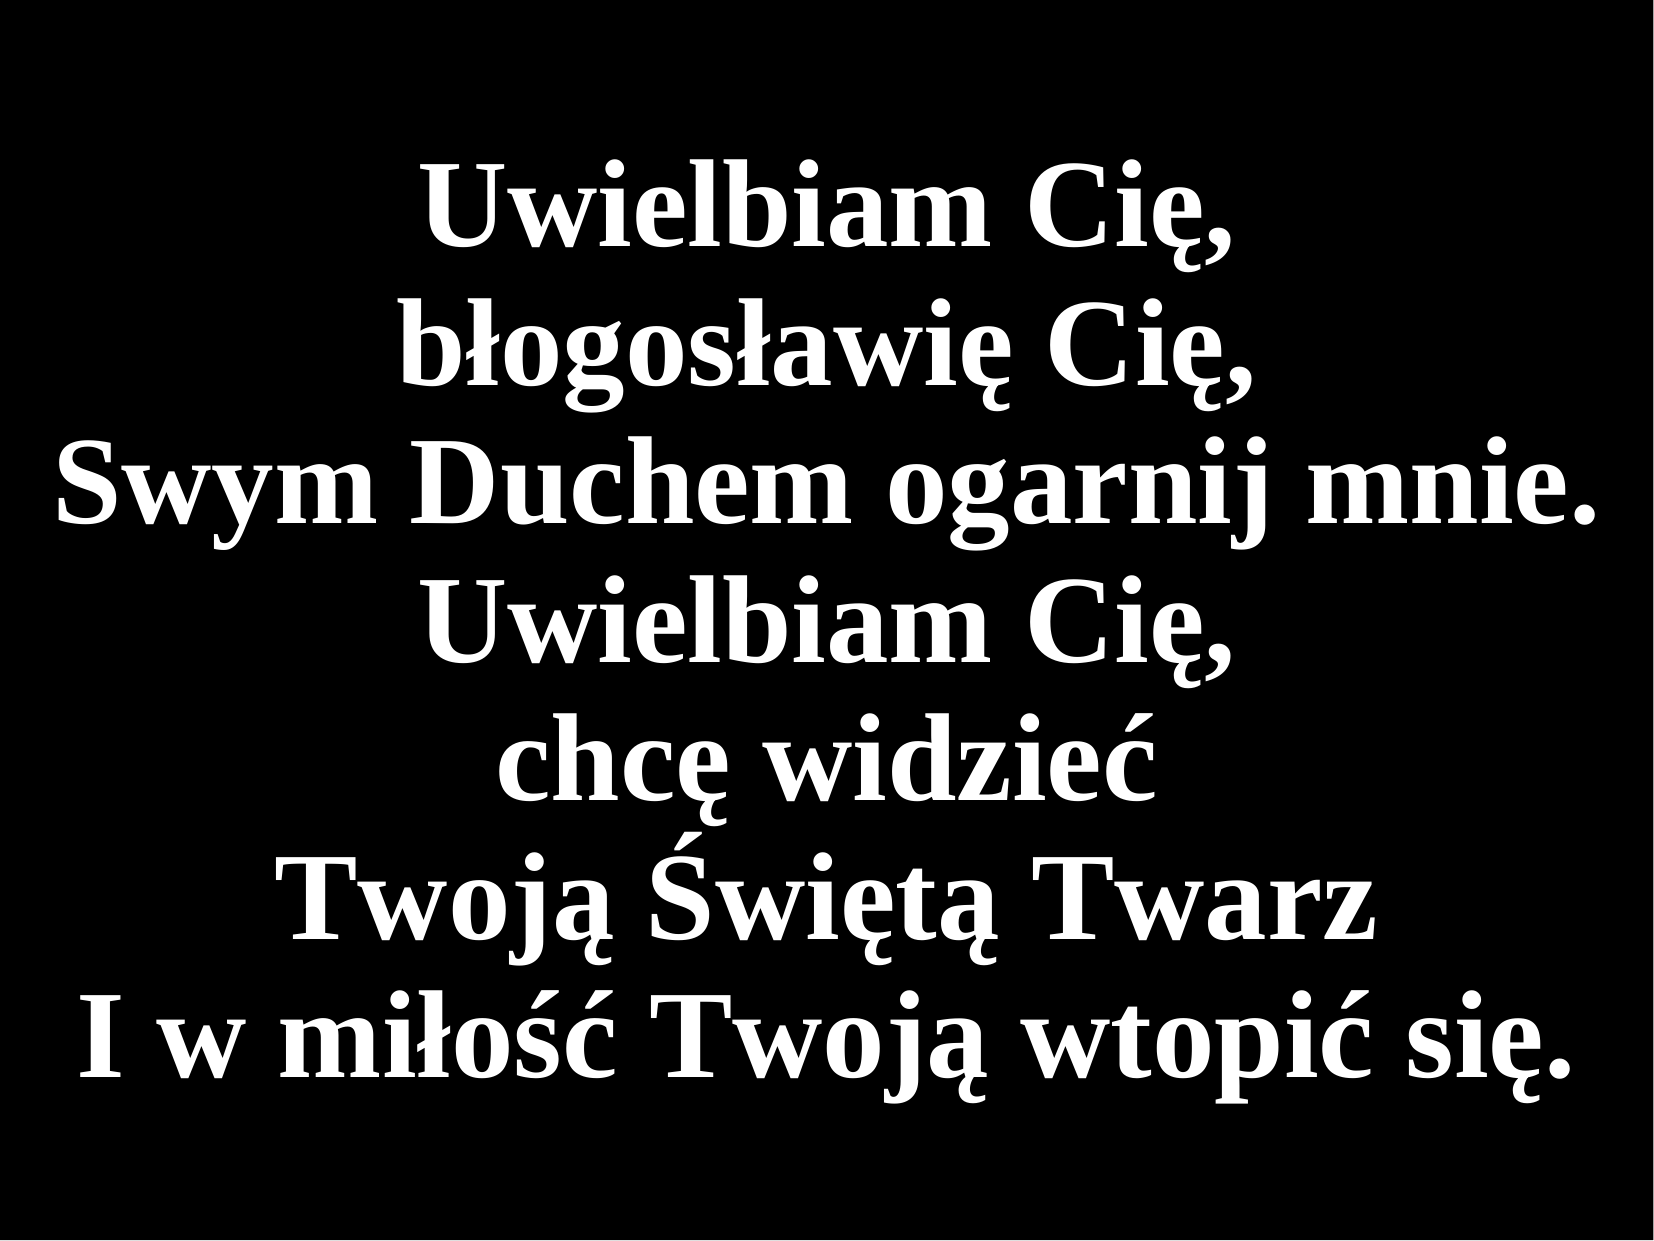

# Uwielbiam Cię, błogosławię Cię, Swym Duchem ogarnij mnie. Uwielbiam Cię, chcę widzieć Twoją Świętą Twarz I w miłość Twoją wtopić się.